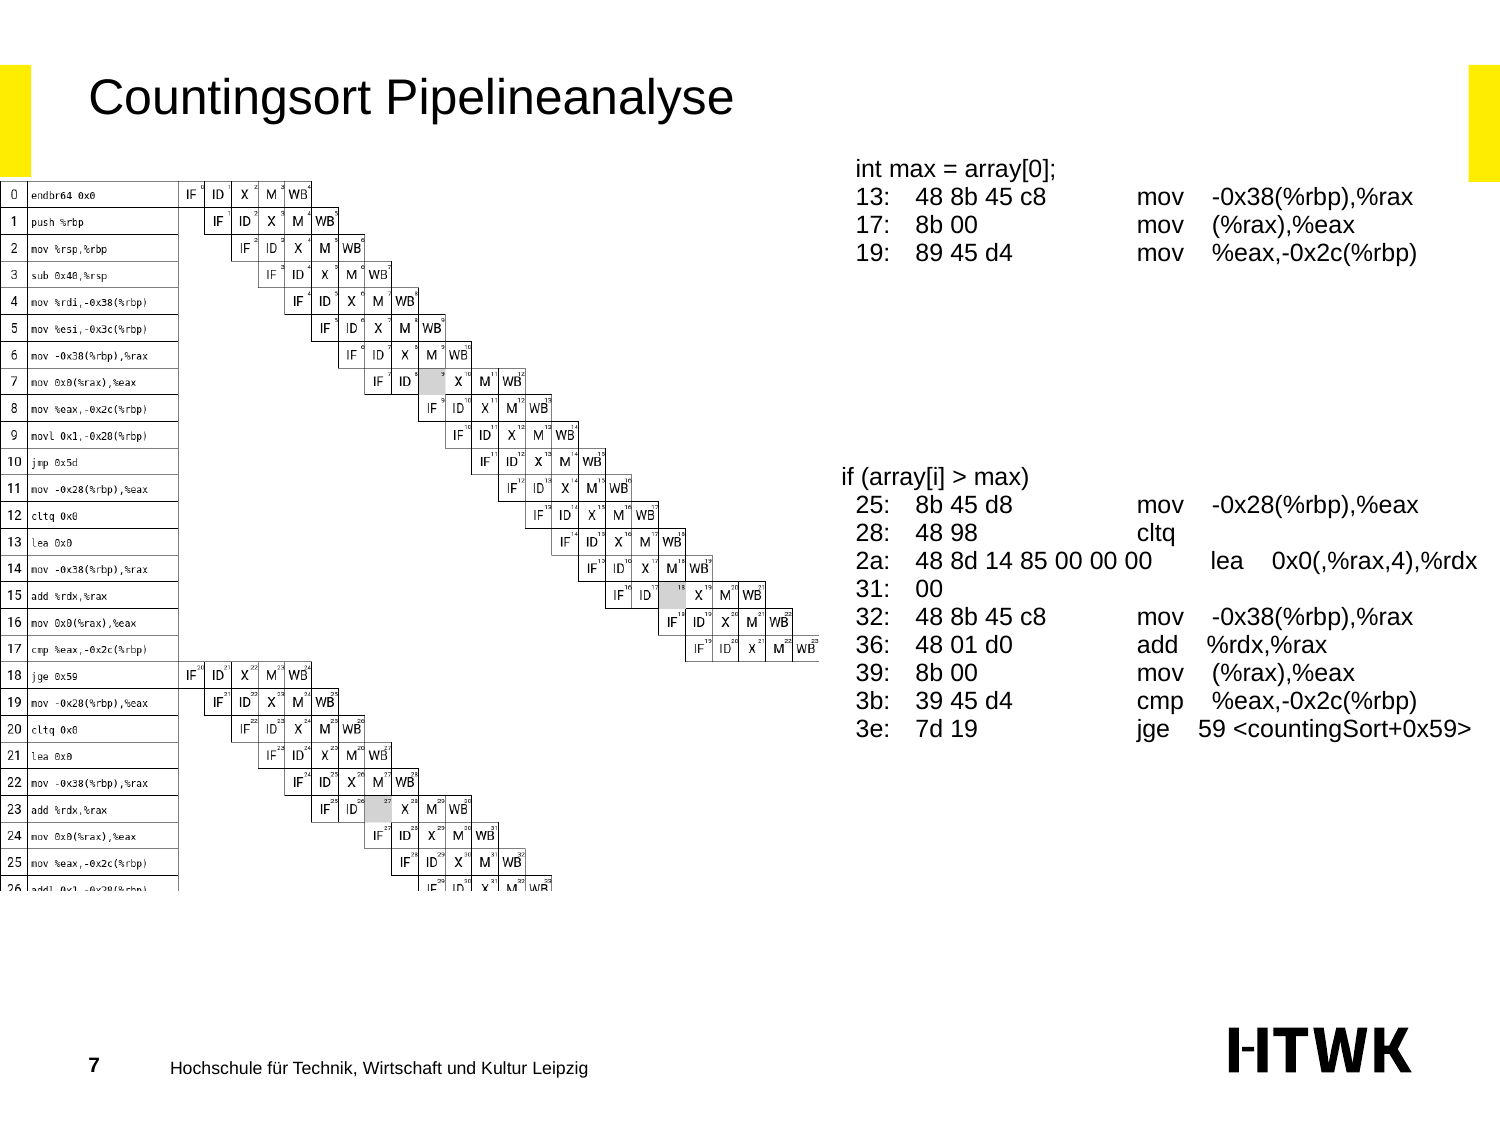

# Countingsort Pipelineanalyse
 int max = array[0];
 13:	48 8b 45 c8 	mov -0x38(%rbp),%rax
 17:	8b 00 	mov (%rax),%eax
 19:	89 45 d4 	mov %eax,-0x2c(%rbp)
if (array[i] > max)
 25:	8b 45 d8 	mov -0x28(%rbp),%eax
 28:	48 98 	cltq
 2a:	48 8d 14 85 00 00 00 	lea 0x0(,%rax,4),%rdx
 31:	00
 32:	48 8b 45 c8 	mov -0x38(%rbp),%rax
 36:	48 01 d0 	add %rdx,%rax
 39:	8b 00 	mov (%rax),%eax
 3b:	39 45 d4 	cmp %eax,-0x2c(%rbp)
 3e:	7d 19 	jge 59 <countingSort+0x59>